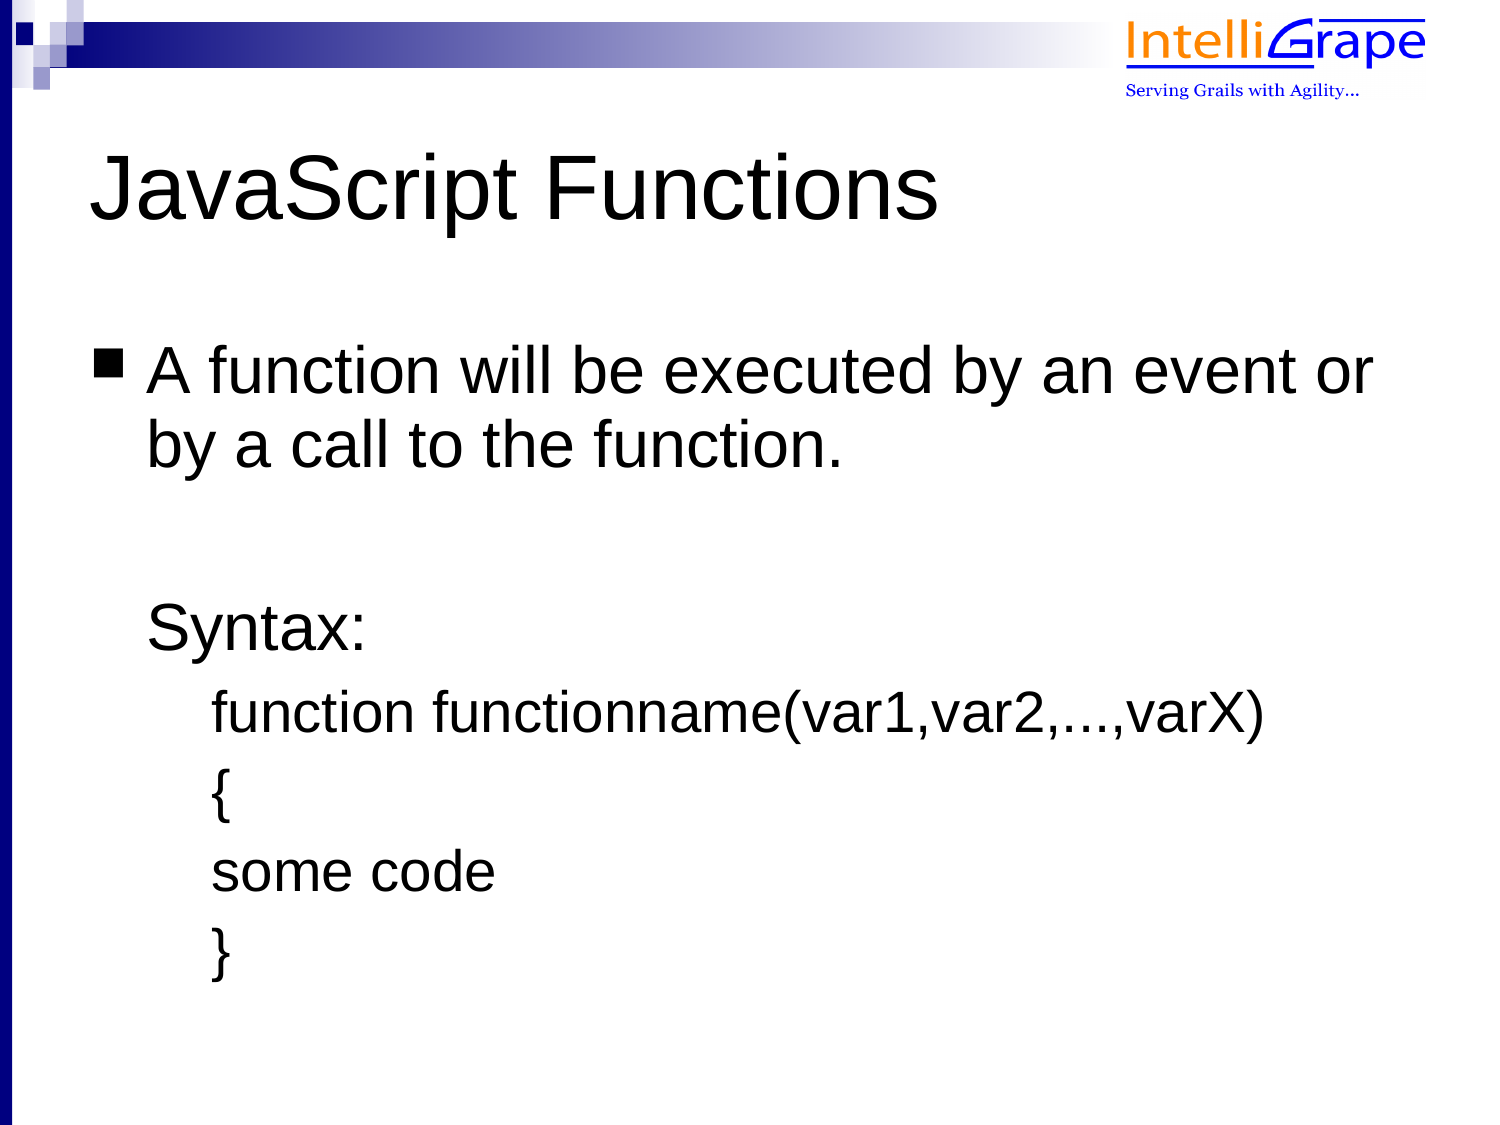

# JavaScript Functions
A function will be executed by an event or by a call to the function.
Syntax:
function functionname(var1,var2,...,varX)
{
some code
}